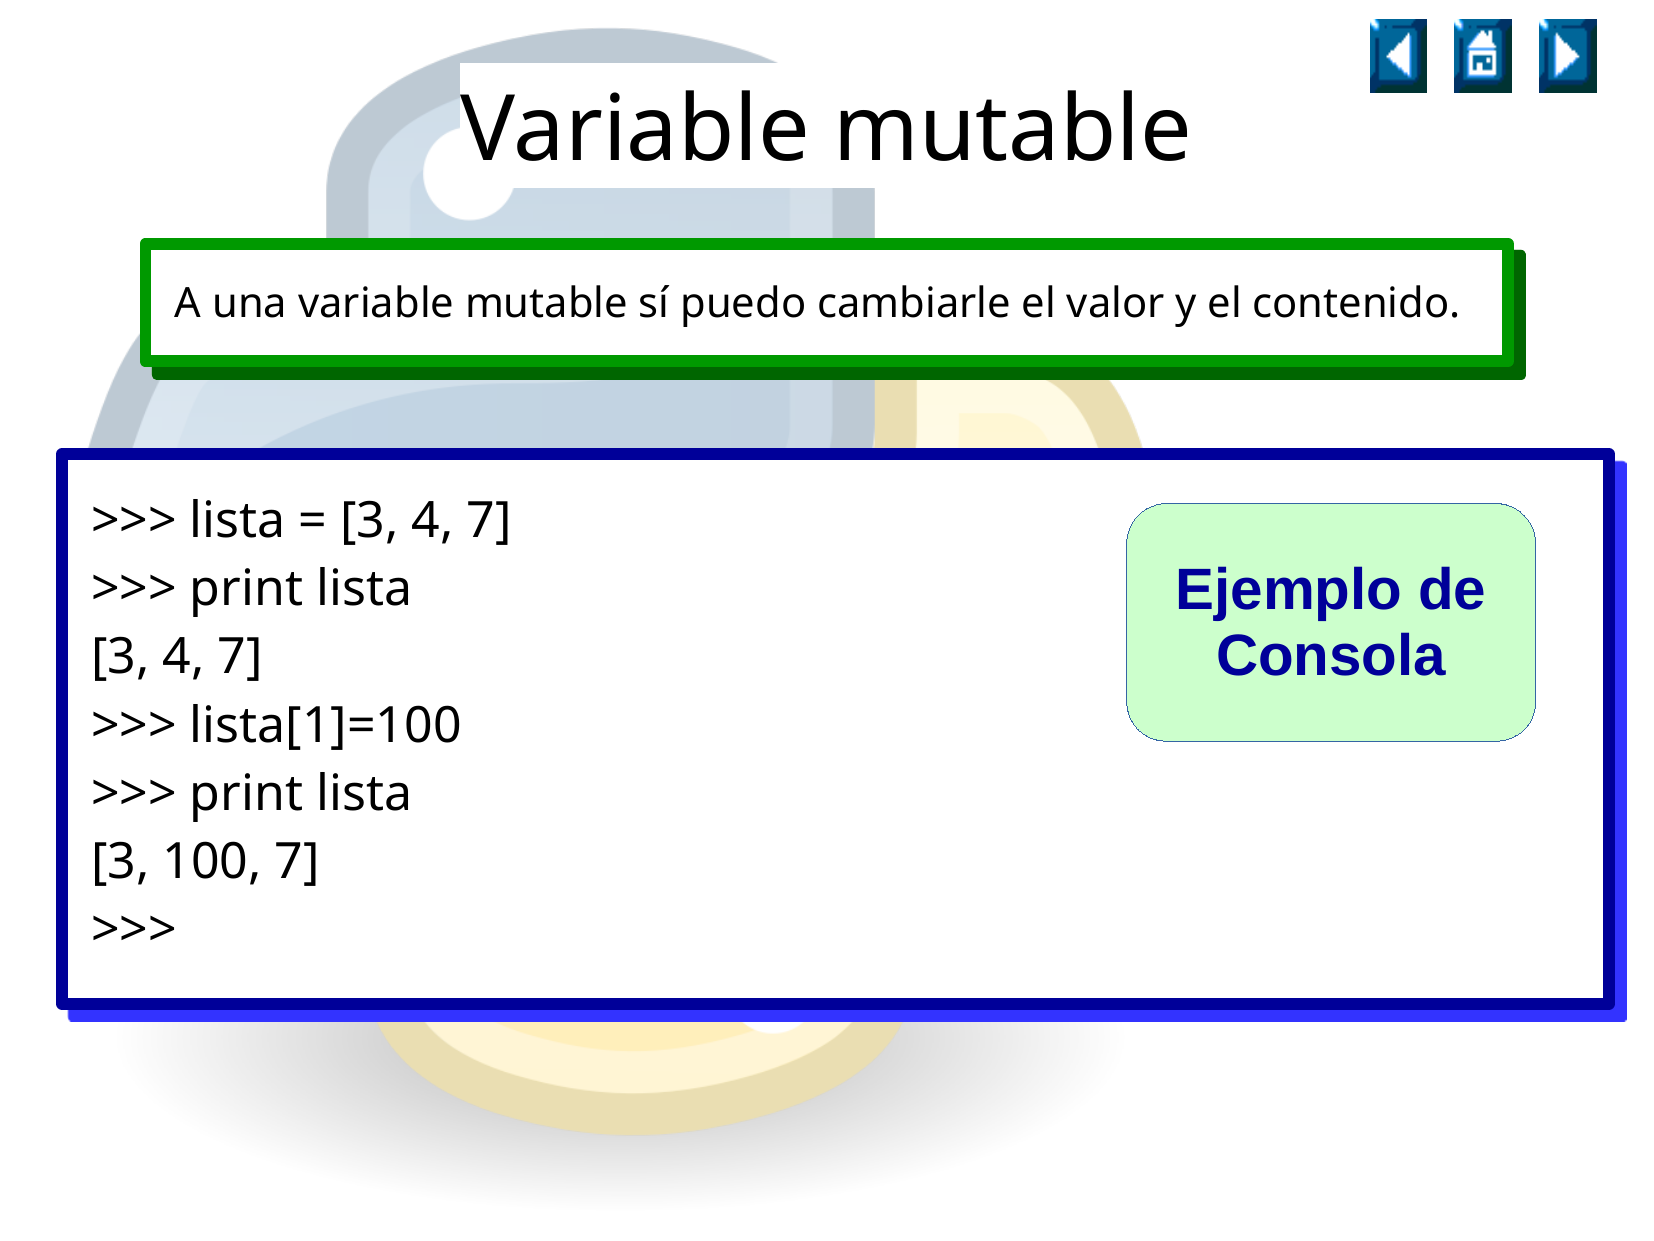

# Variable mutable
A una variable mutable sí puedo cambiarle el valor y el contenido.
>>> lista = [3, 4, 7]
>>> print lista
[3, 4, 7]
>>> lista[1]=100
>>> print lista
[3, 100, 7]
>>>
Ejemplo de
Consola